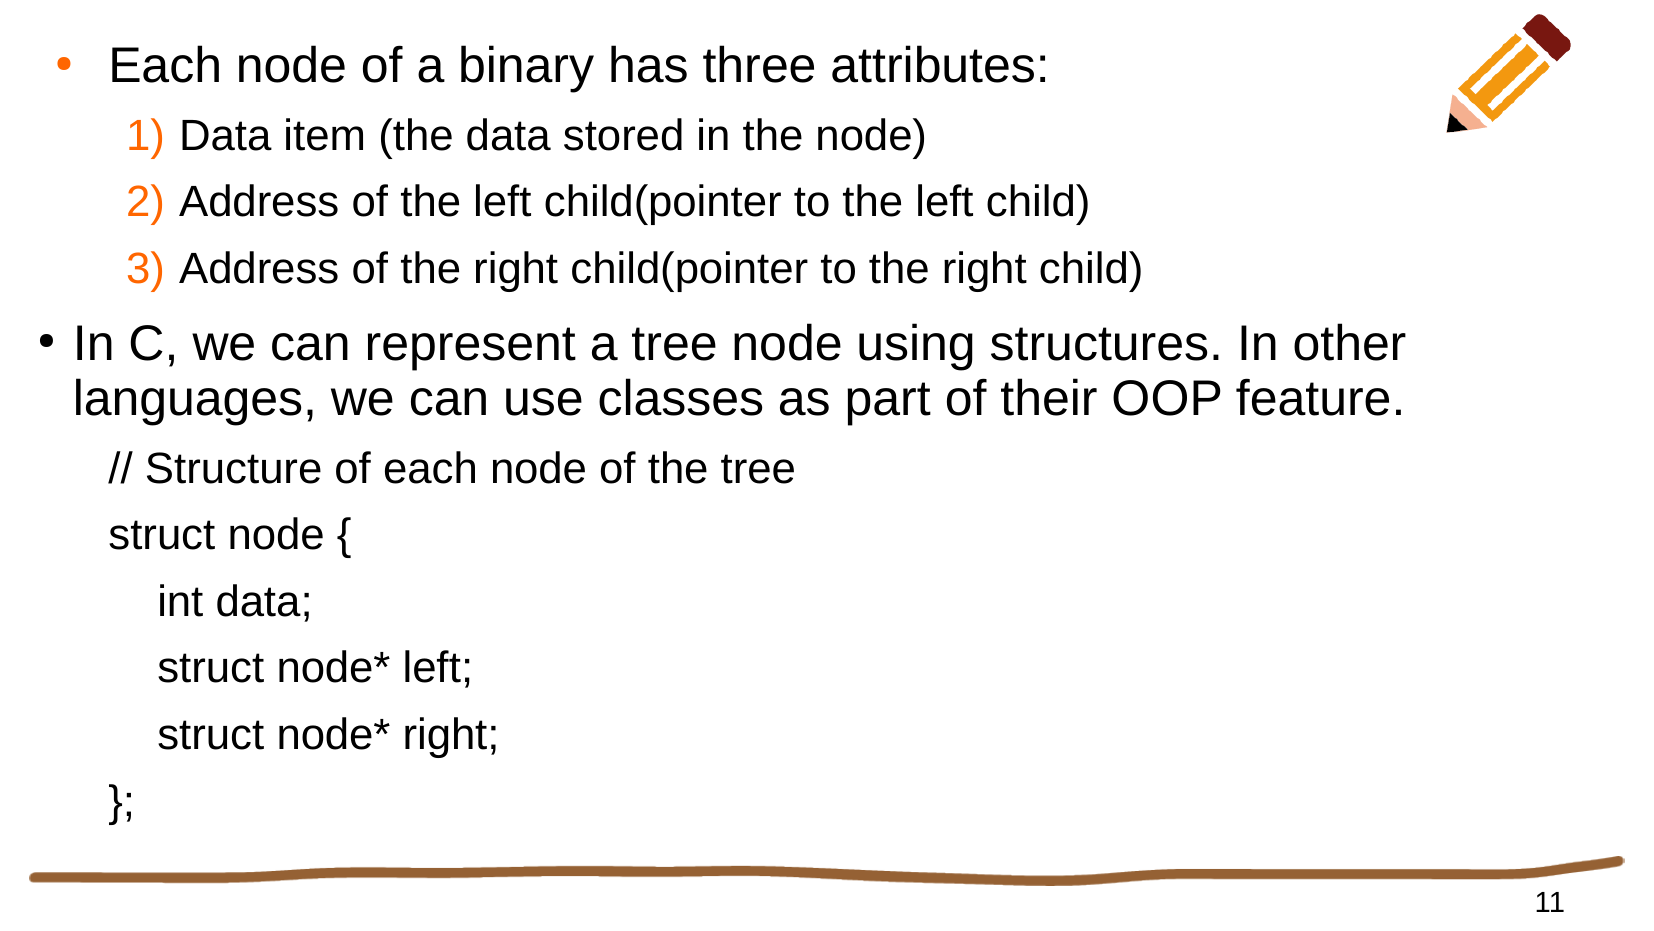

# Each node of a binary has three attributes:
Data item (the data stored in the node)
Address of the left child(pointer to the left child)
Address of the right child(pointer to the right child)
In C, we can represent a tree node using structures. In other languages, we can use classes as part of their OOP feature.
// Structure of each node of the tree
struct node {
 int data;
 struct node* left;
 struct node* right;
};
11